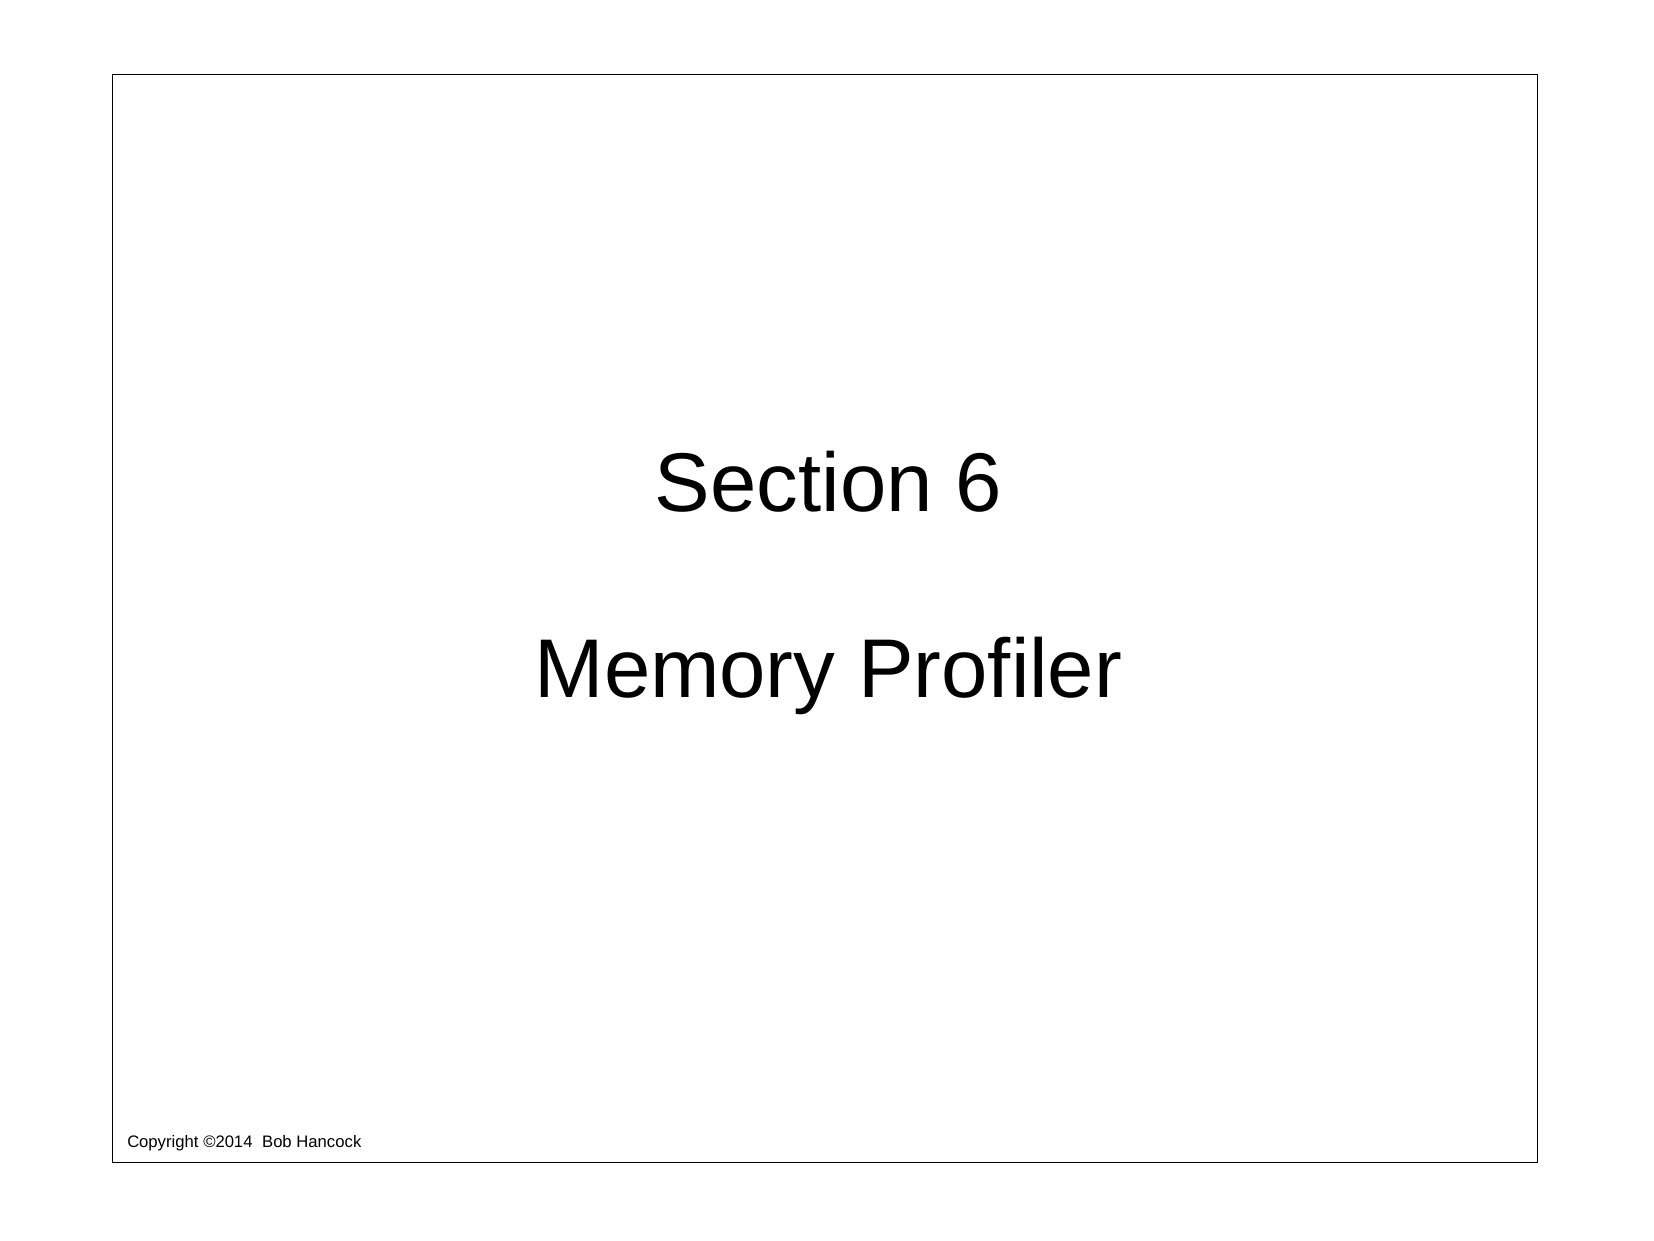

# Section 6 Memory Profiler
Copyright ©2014 Bob Hancock